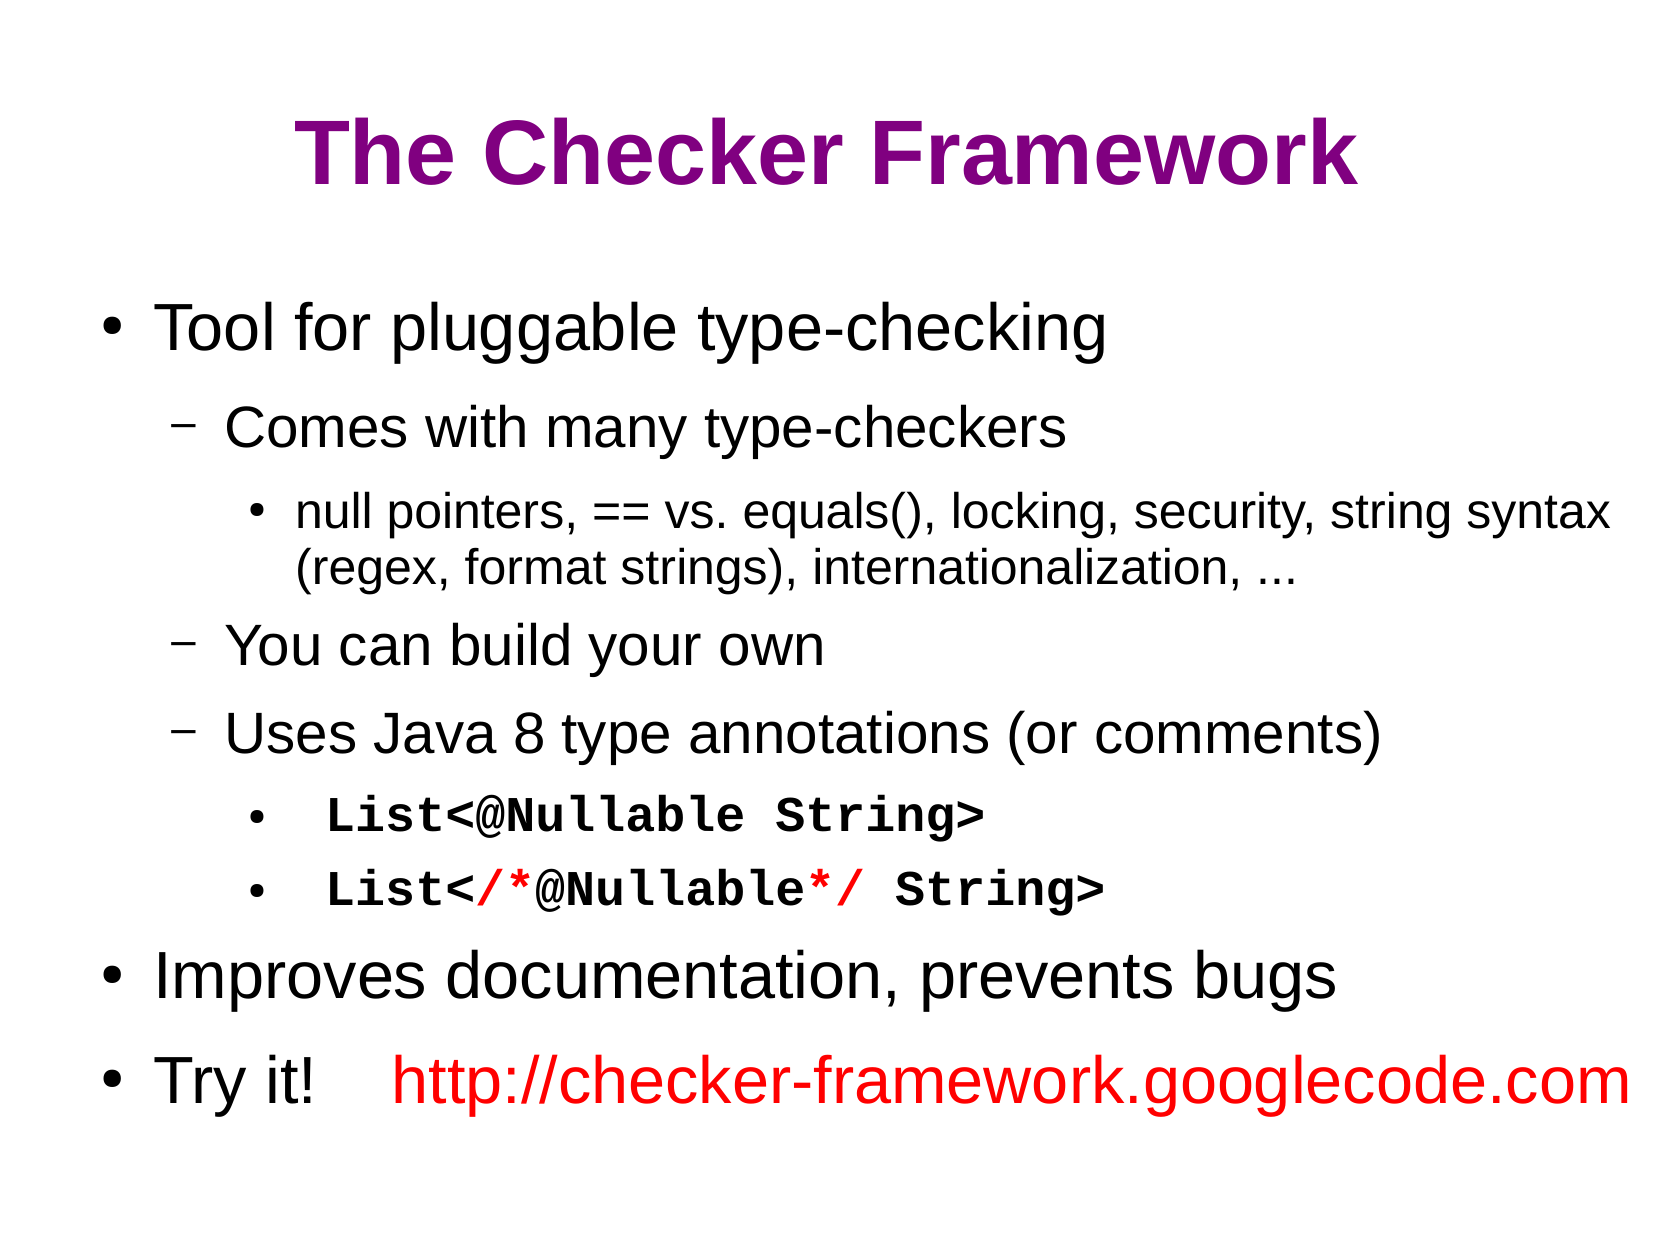

# The Checker Framework
Tool for pluggable type-checking
Comes with many type-checkers
null pointers, == vs. equals(), locking, security, string syntax (regex, format strings), internationalization, ...
You can build your own
Uses Java 8 type annotations (or comments)
 List<@Nullable String>
 List</*@Nullable*/ String>
Improves documentation, prevents bugs
Try it! http://checker-framework.googlecode.com